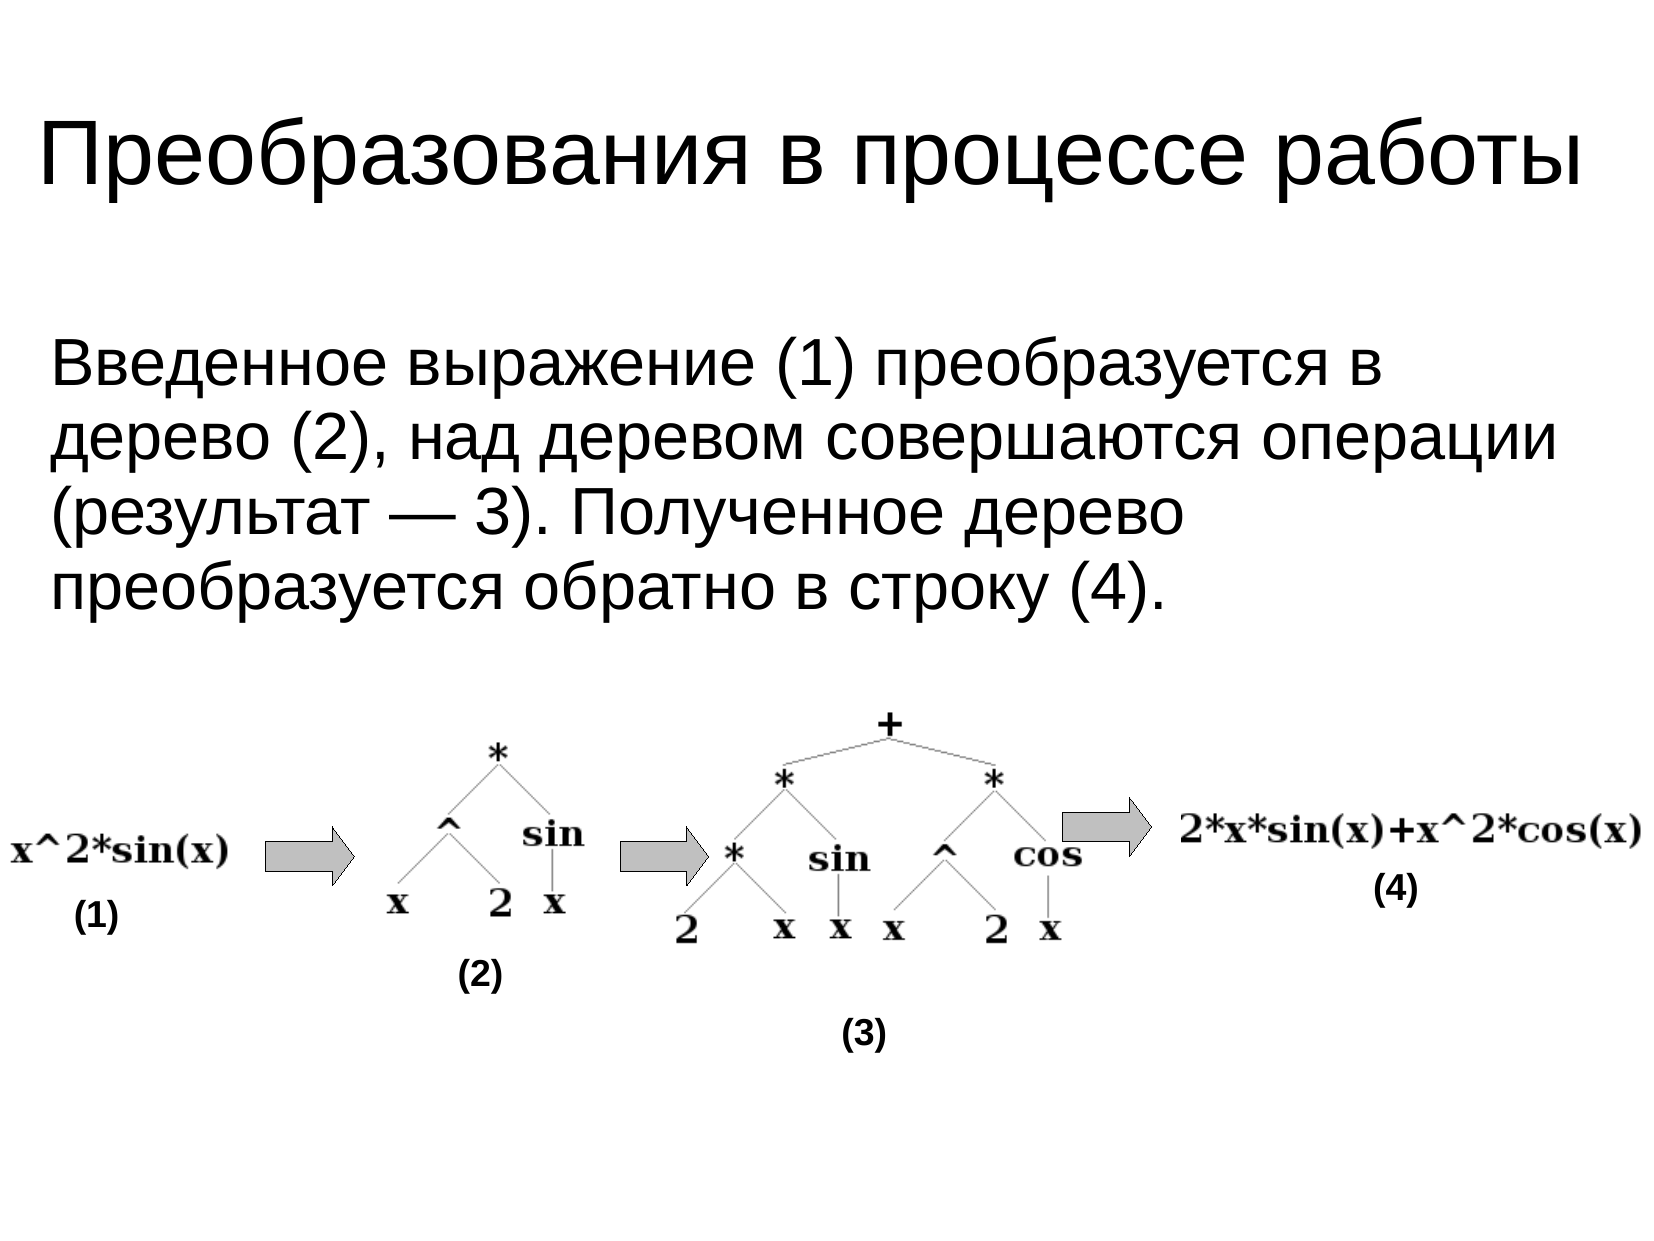

# Преобразования в процессе работы
Введенное выражение (1) преобразуется в дерево (2), над деревом совершаются операции (результат — 3). Полученное дерево преобразуется обратно в строку (4).
(4)
(1)
(2)
(3)